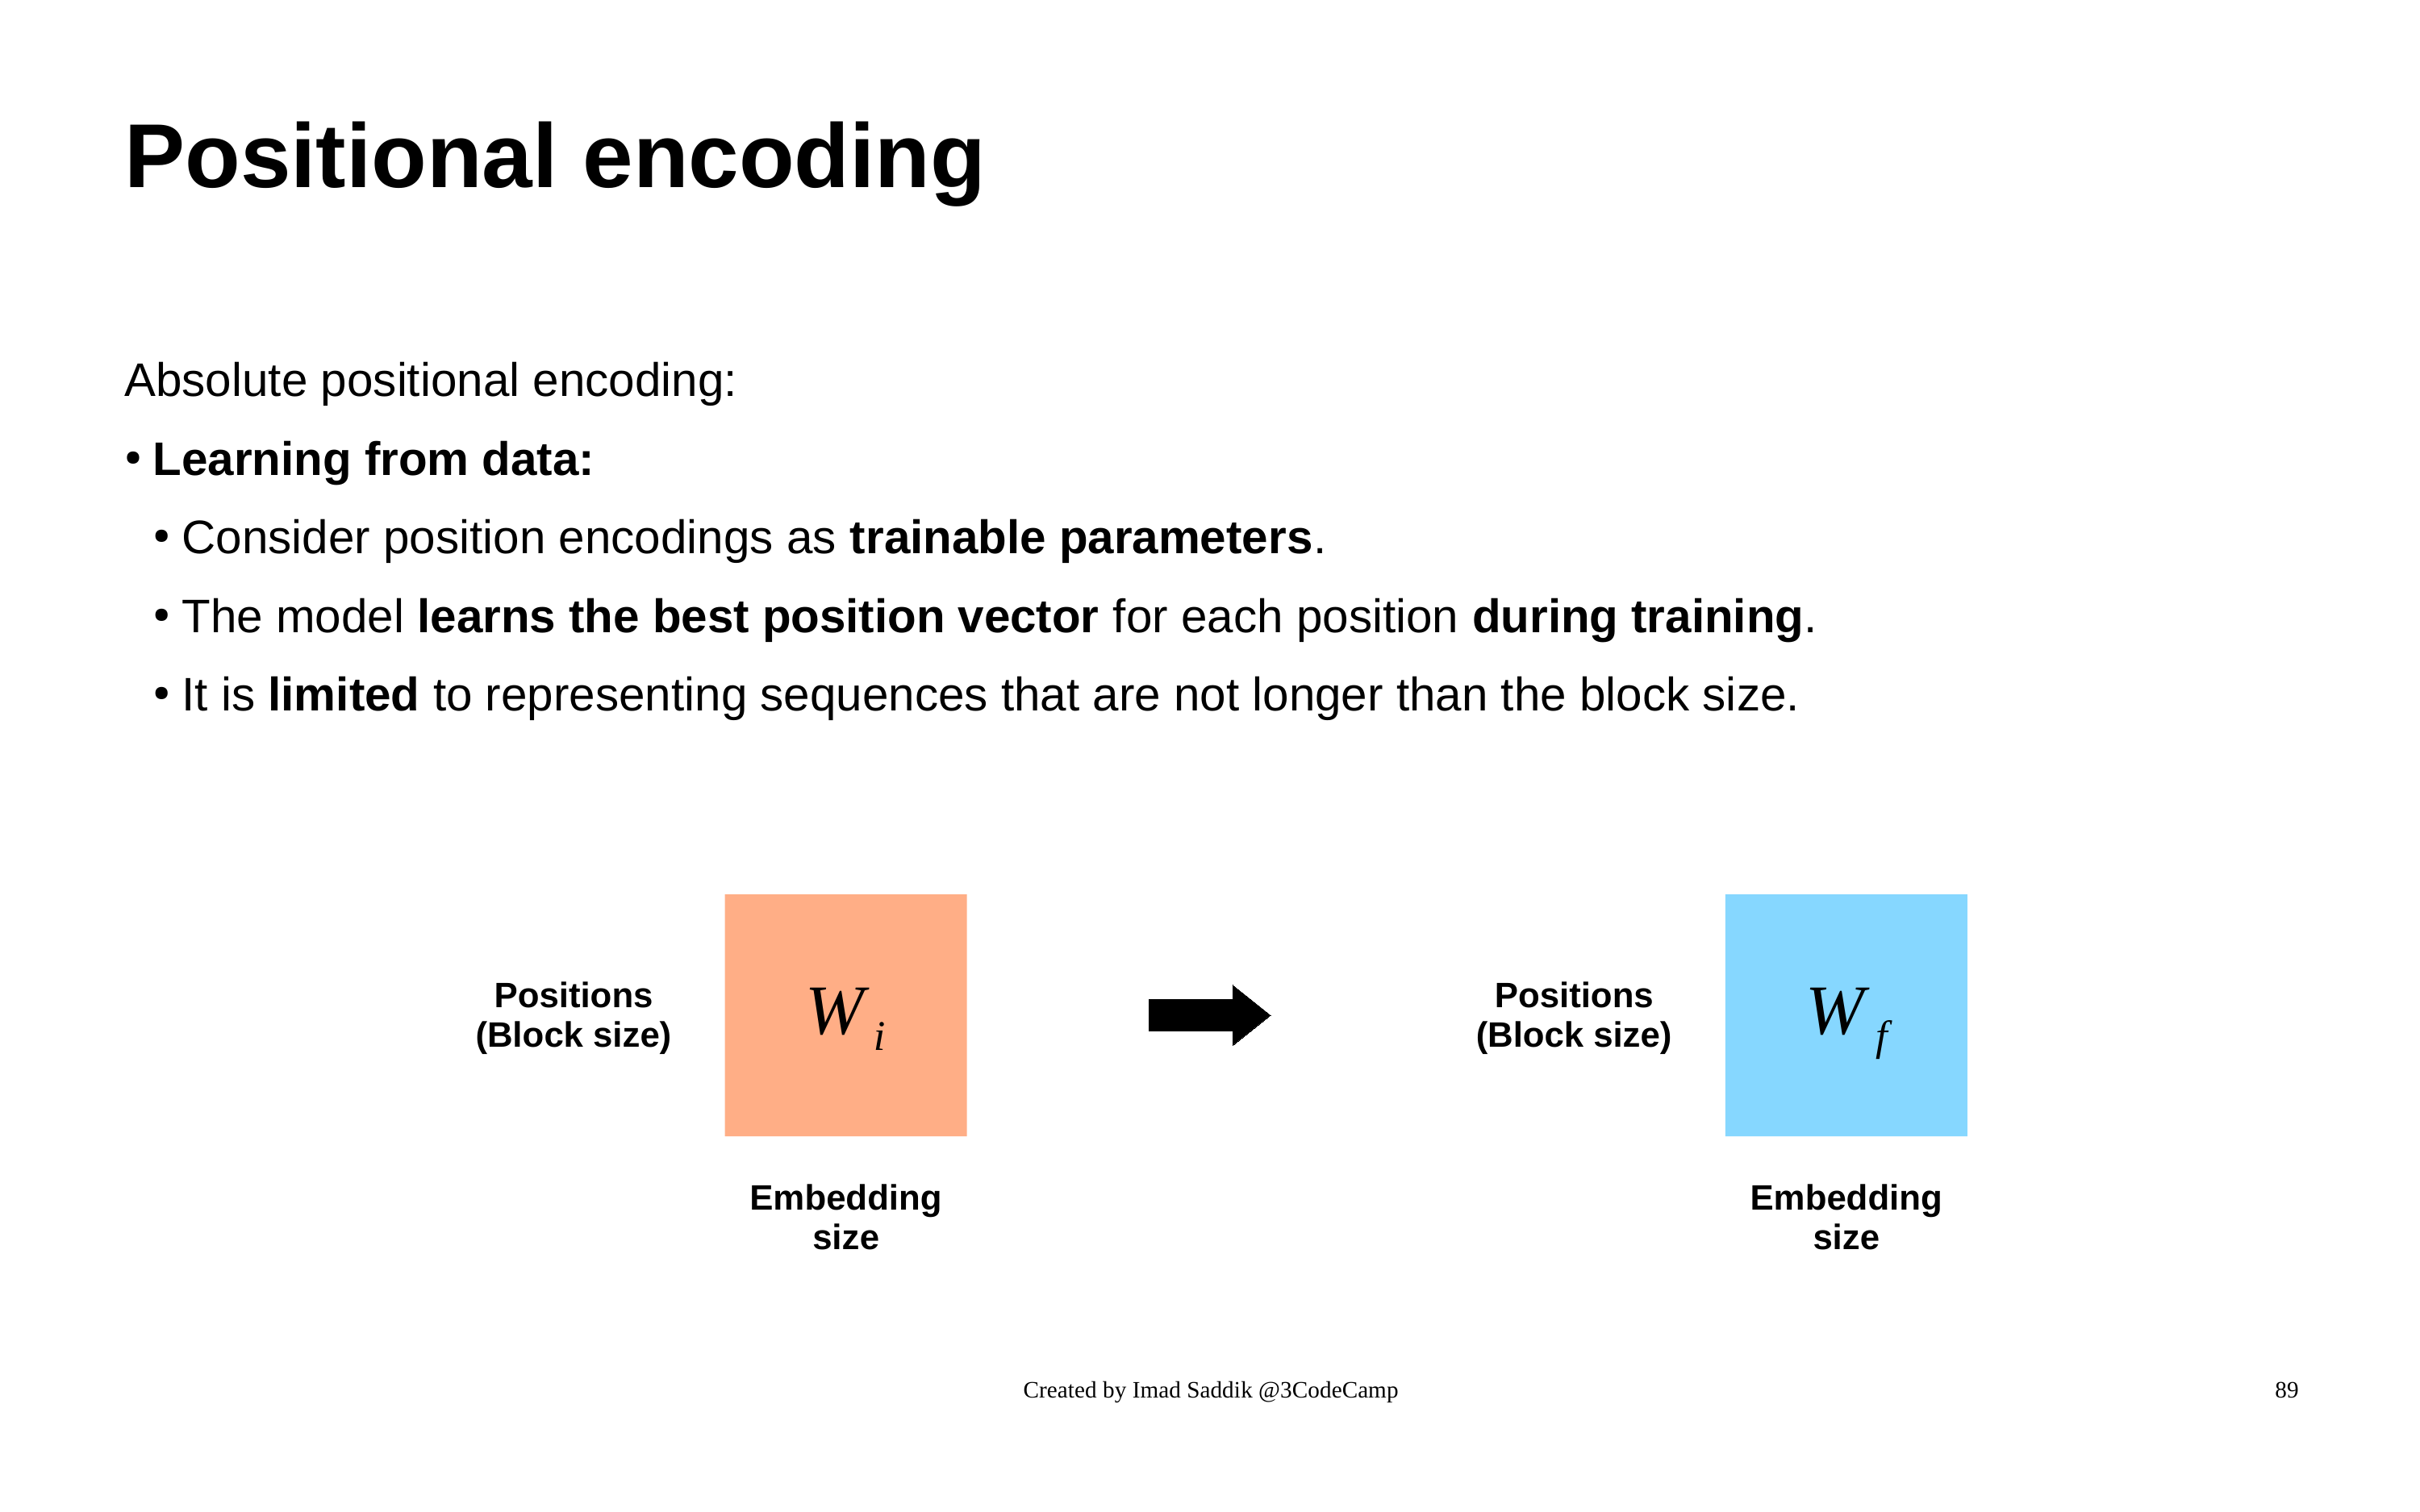

Positional encoding
Absolute positional encoding:
Learning from data:
Consider position encodings as trainable parameters.
The model learns the best position vector for each position during training.
It is limited to representing sequences that are not longer than the block size.
Positions
(Block size)
Embedding
size
Positions
(Block size)
Embedding
size
Created by Imad Saddik @3CodeCamp
89